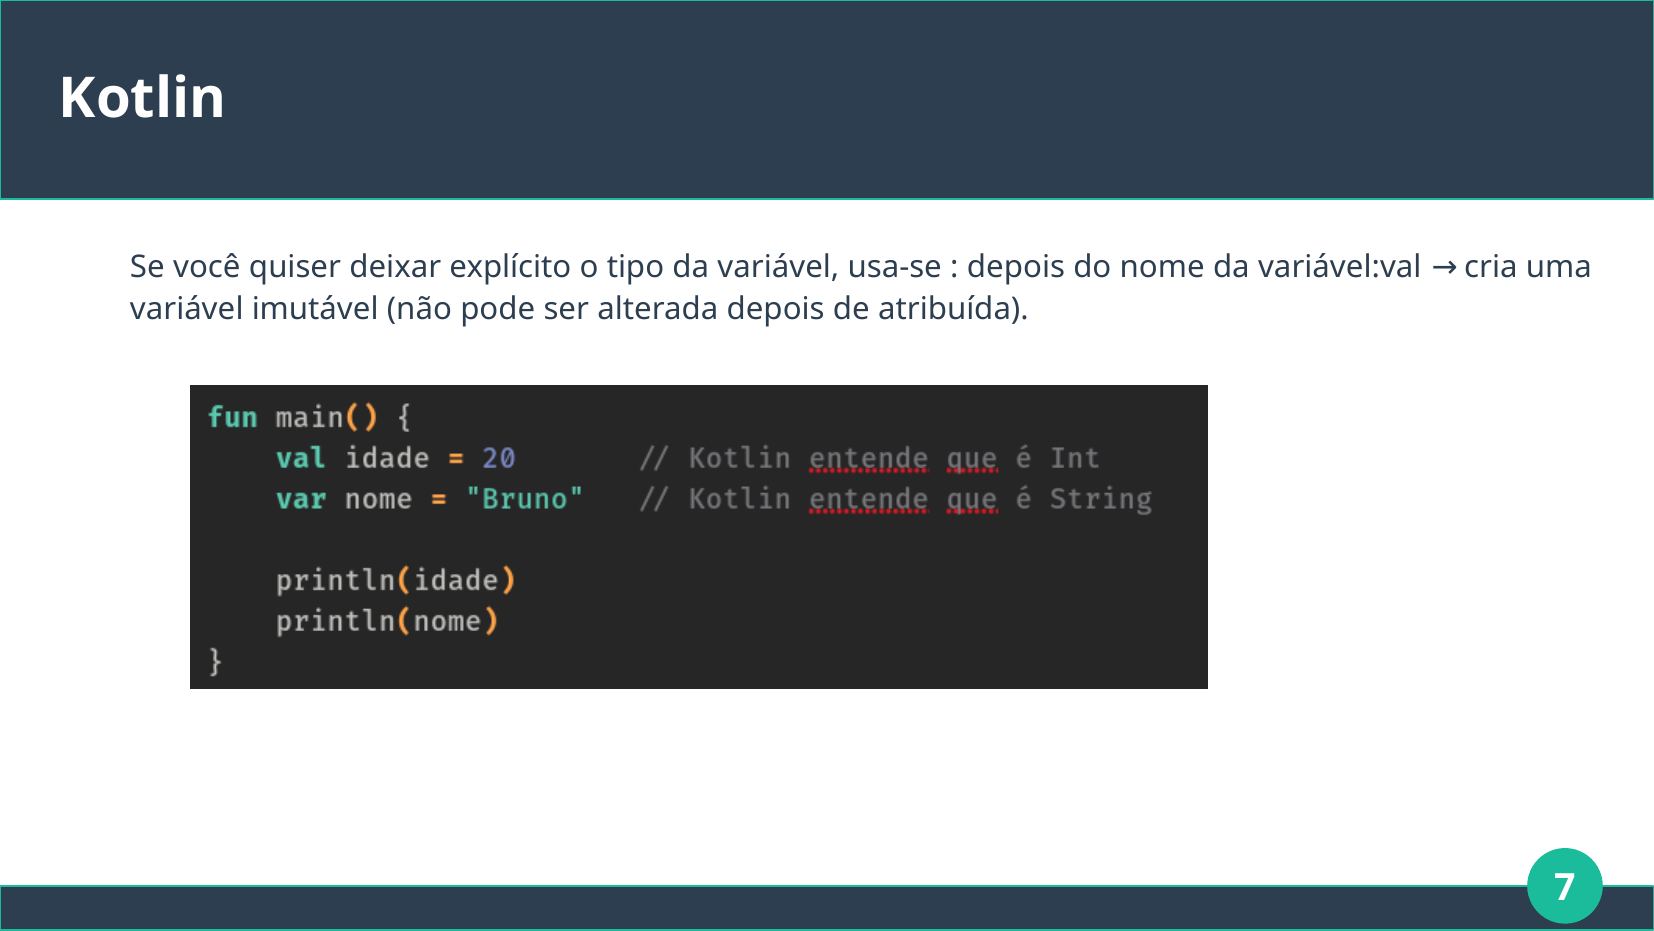

# Kotlin
Se você quiser deixar explícito o tipo da variável, usa-se : depois do nome da variável:val → cria uma variável imutável (não pode ser alterada depois de atribuída).
7